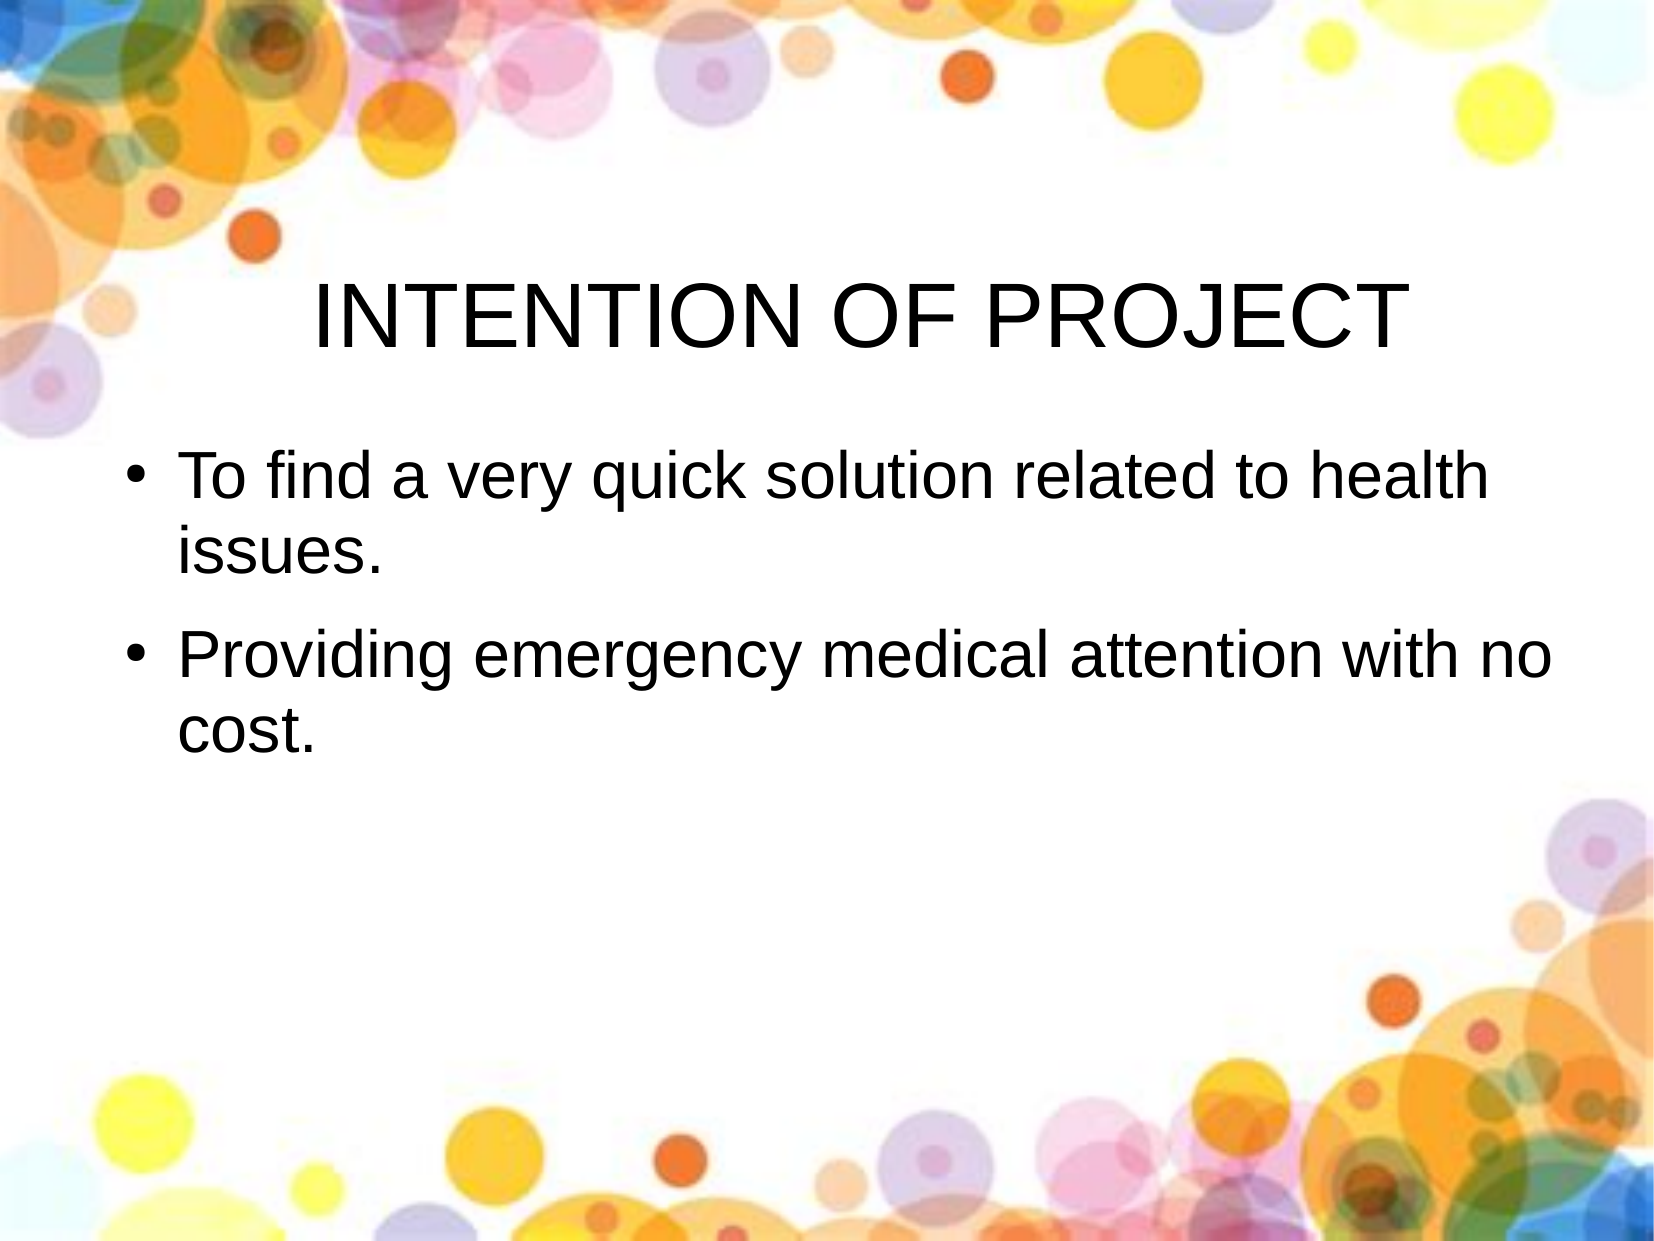

# INTENTION OF PROJECT
To find a very quick solution related to health issues.
Providing emergency medical attention with no cost.